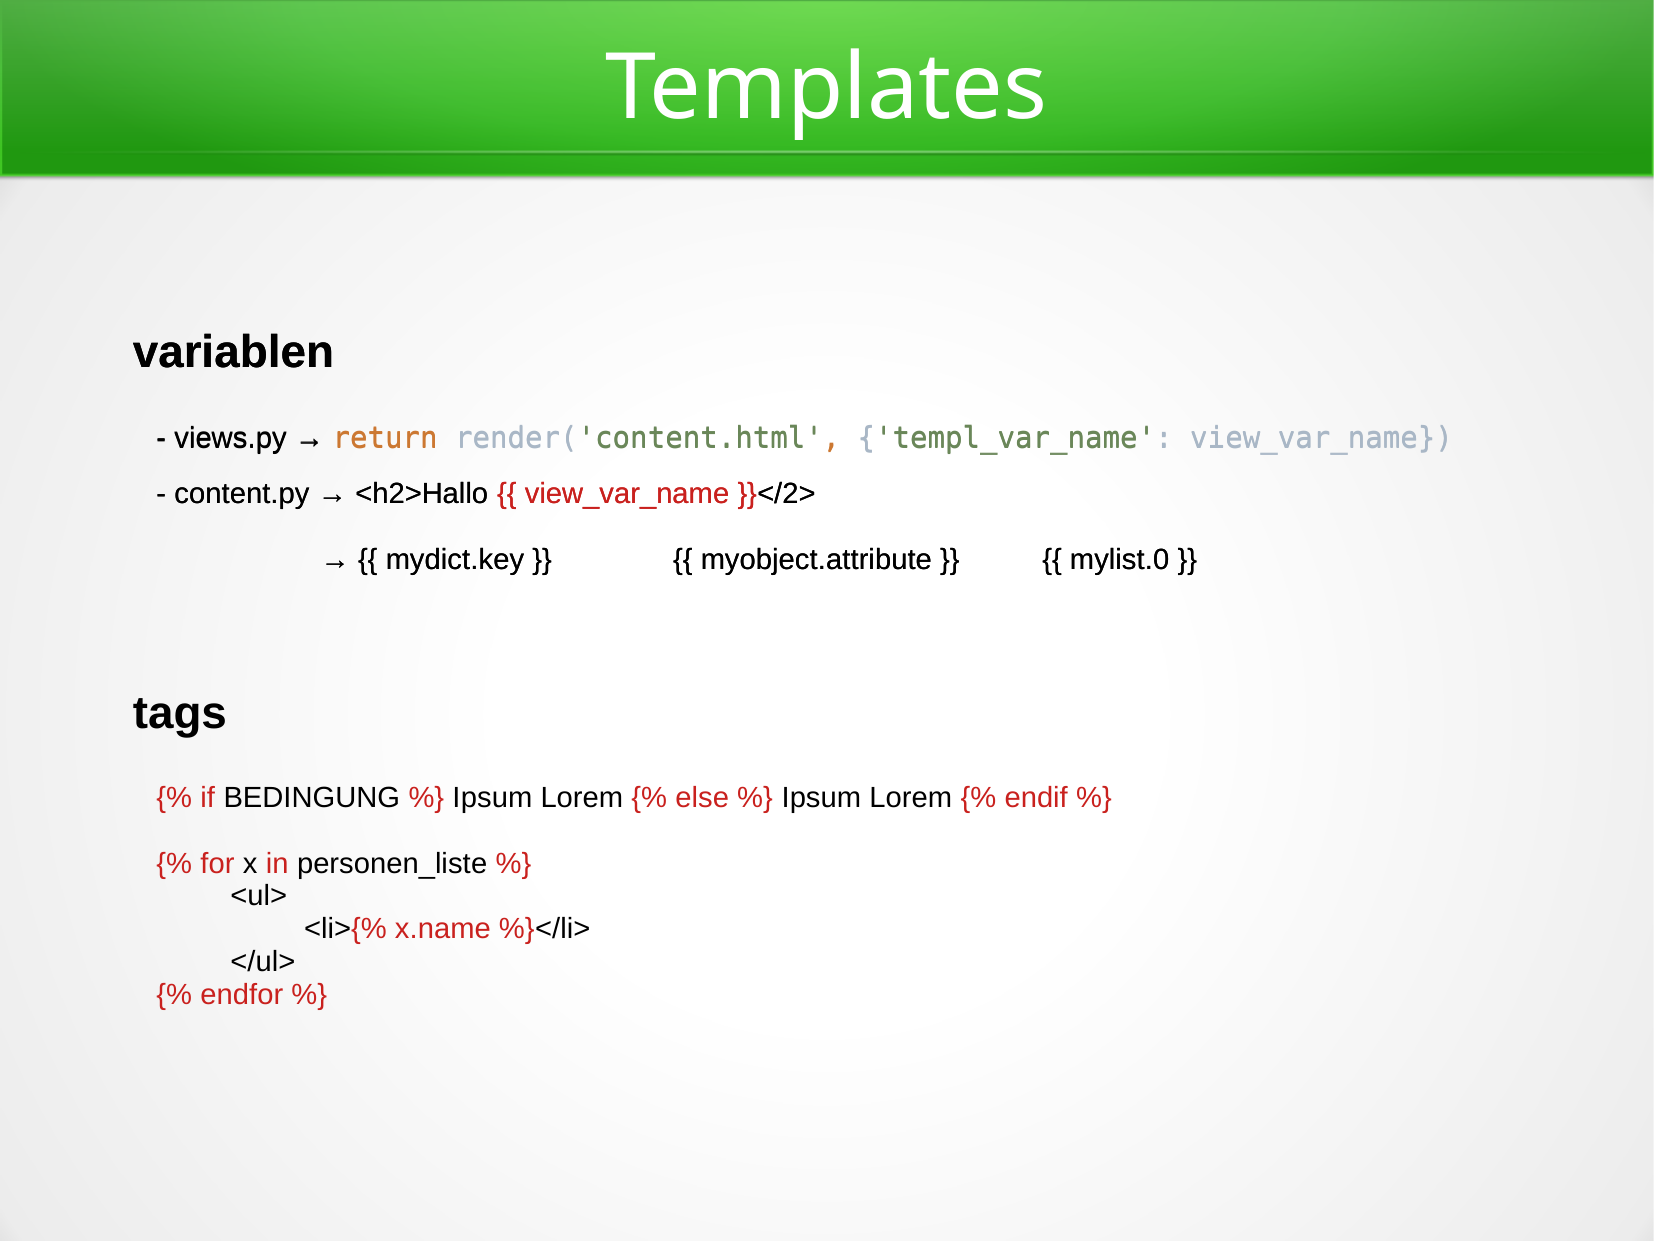

# Templates
variablen
variablen
- views.py → return render('content.html', {'templ_var_name': view_var_name})
- content.py → <h2>Hallo {{ view_var_name }}</2>
		 → {{ mydict.key }}		{{ myobject.attribute }}		{{ mylist.0 }}
- views.py → return render('content.html', {'templ_var_name': view_var_name})
- content.py → <h2>Hallo {{ view_var_name }}</2>
		 → {{ mydict.key }}		{{ myobject.attribute }}		{{ mylist.0 }}
tags
{% if BEDINGUNG %} Ipsum Lorem {% else %} Ipsum Lorem {% endif %}
{% for x in personen_liste %}
	<ul>
		<li>{% x.name %}</li>
	</ul>
{% endfor %}